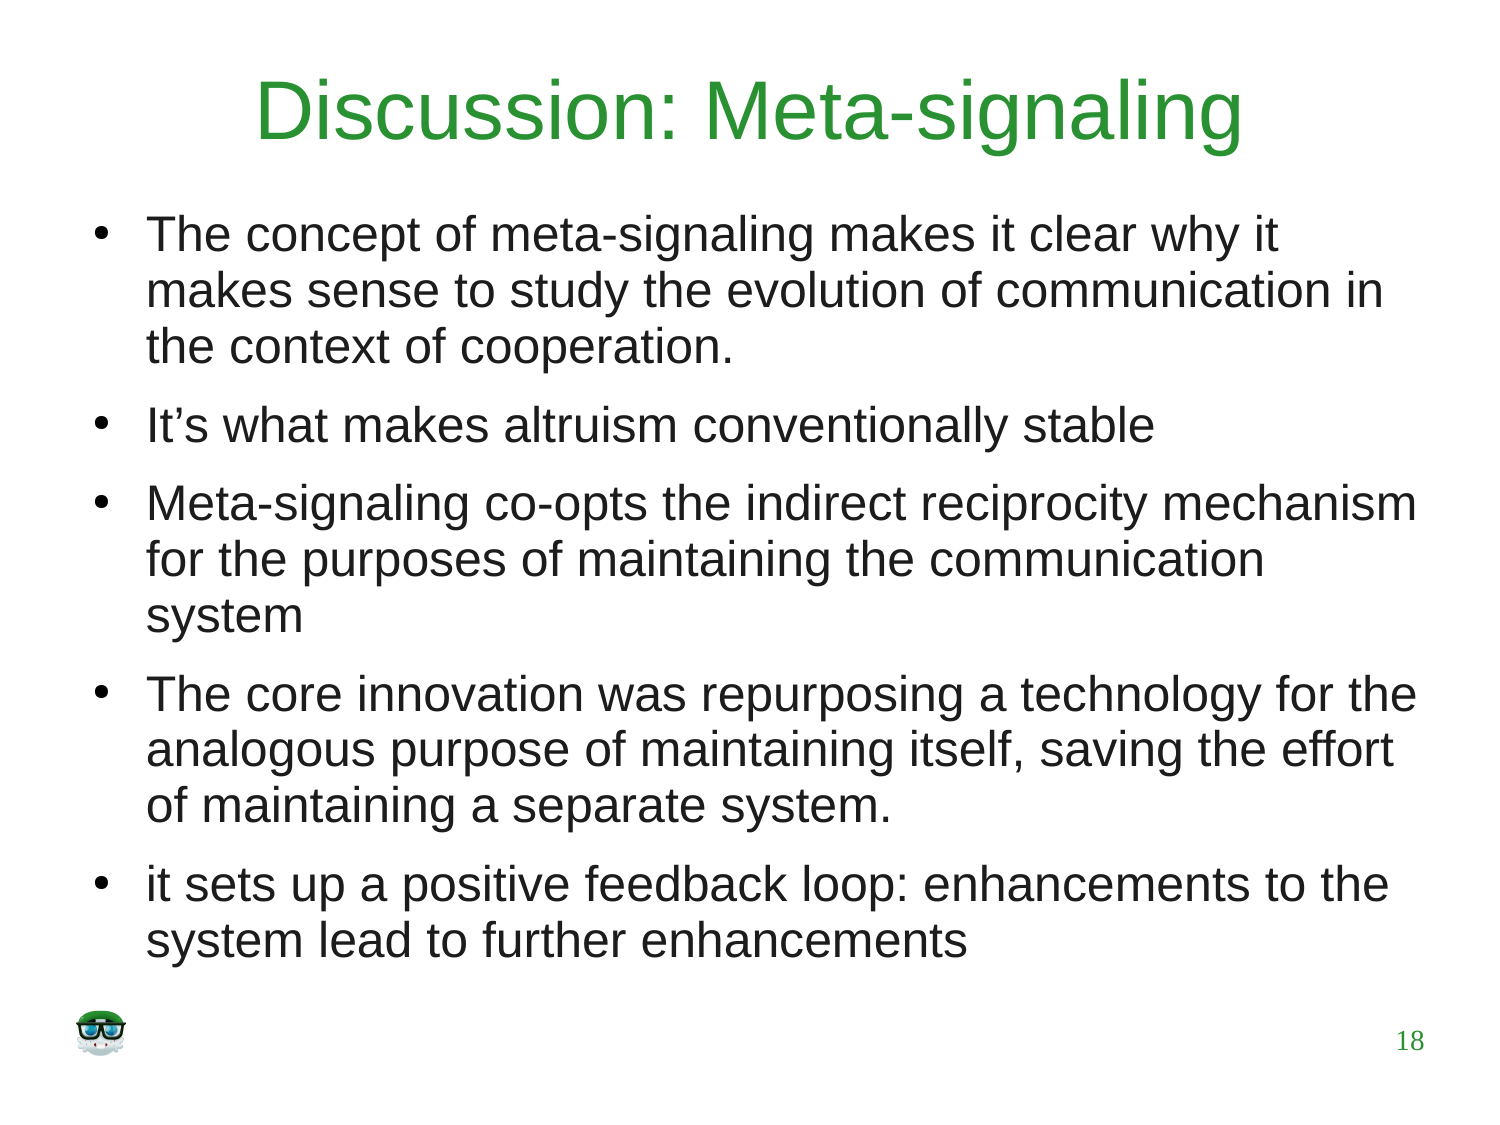

# Discussion: Meta-signaling
The concept of meta-signaling makes it clear why it makes sense to study the evolution of communication in the context of cooperation.
It’s what makes altruism conventionally stable
Meta-signaling co-opts the indirect reciprocity mechanism for the purposes of maintaining the communication system
The core innovation was repurposing a technology for the analogous purpose of maintaining itself, saving the effort of maintaining a separate system.
it sets up a positive feedback loop: enhancements to the system lead to further enhancements
18